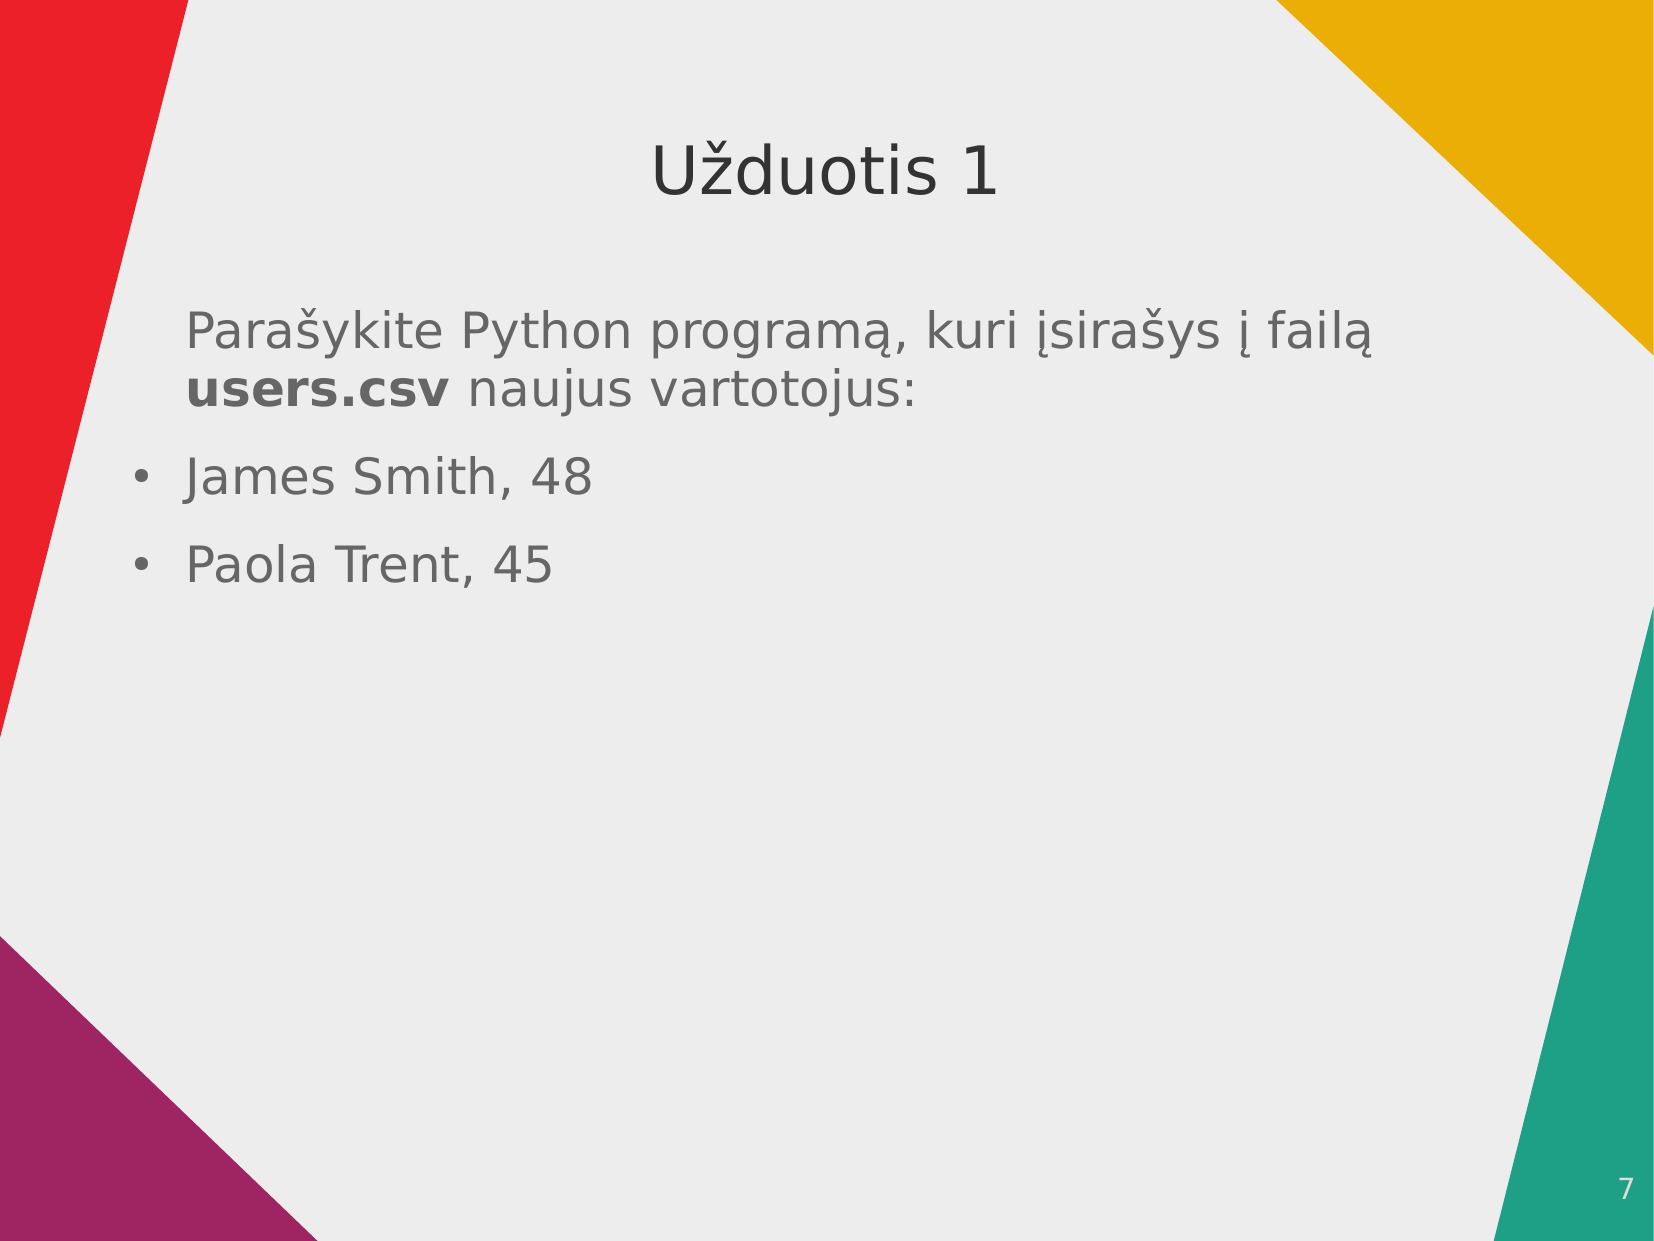

# Užduotis 1
Parašykite Python programą, kuri įsirašys į failą users.csv naujus vartotojus:
James Smith, 48
Paola Trent, 45
7